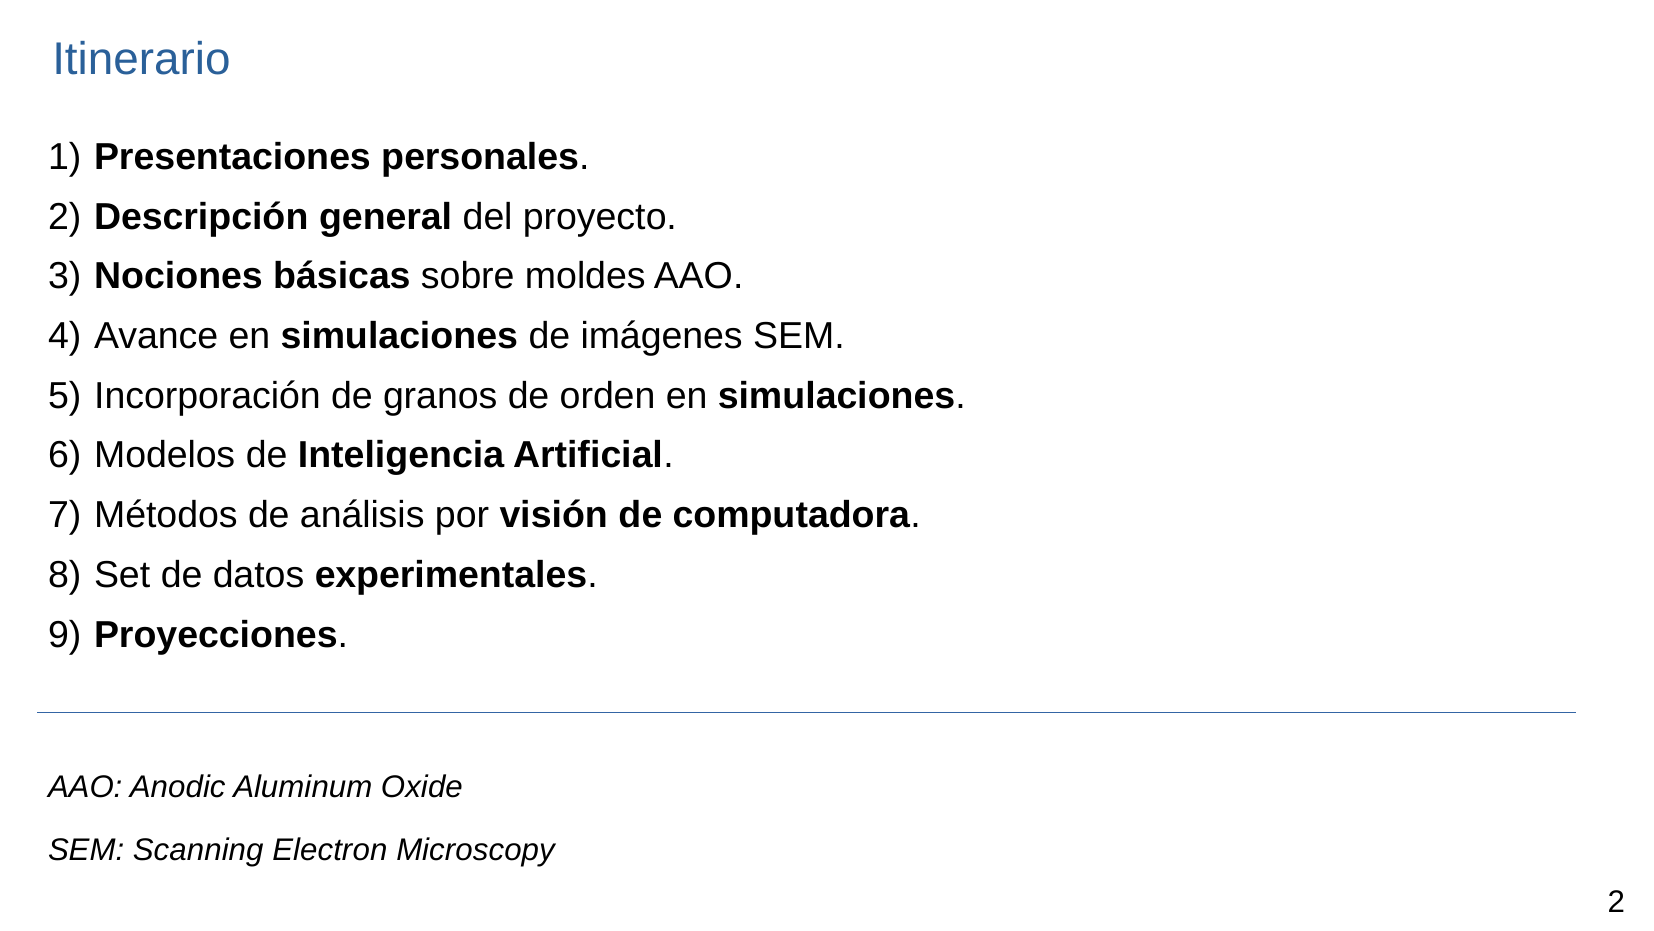

Itinerario
 Presentaciones personales.
 Descripción general del proyecto.
 Nociones básicas sobre moldes AAO.
 Avance en simulaciones de imágenes SEM.
 Incorporación de granos de orden en simulaciones.
 Modelos de Inteligencia Artificial.
 Métodos de análisis por visión de computadora.
 Set de datos experimentales.
 Proyecciones.
AAO: Anodic Aluminum Oxide
SEM: Scanning Electron Microscopy